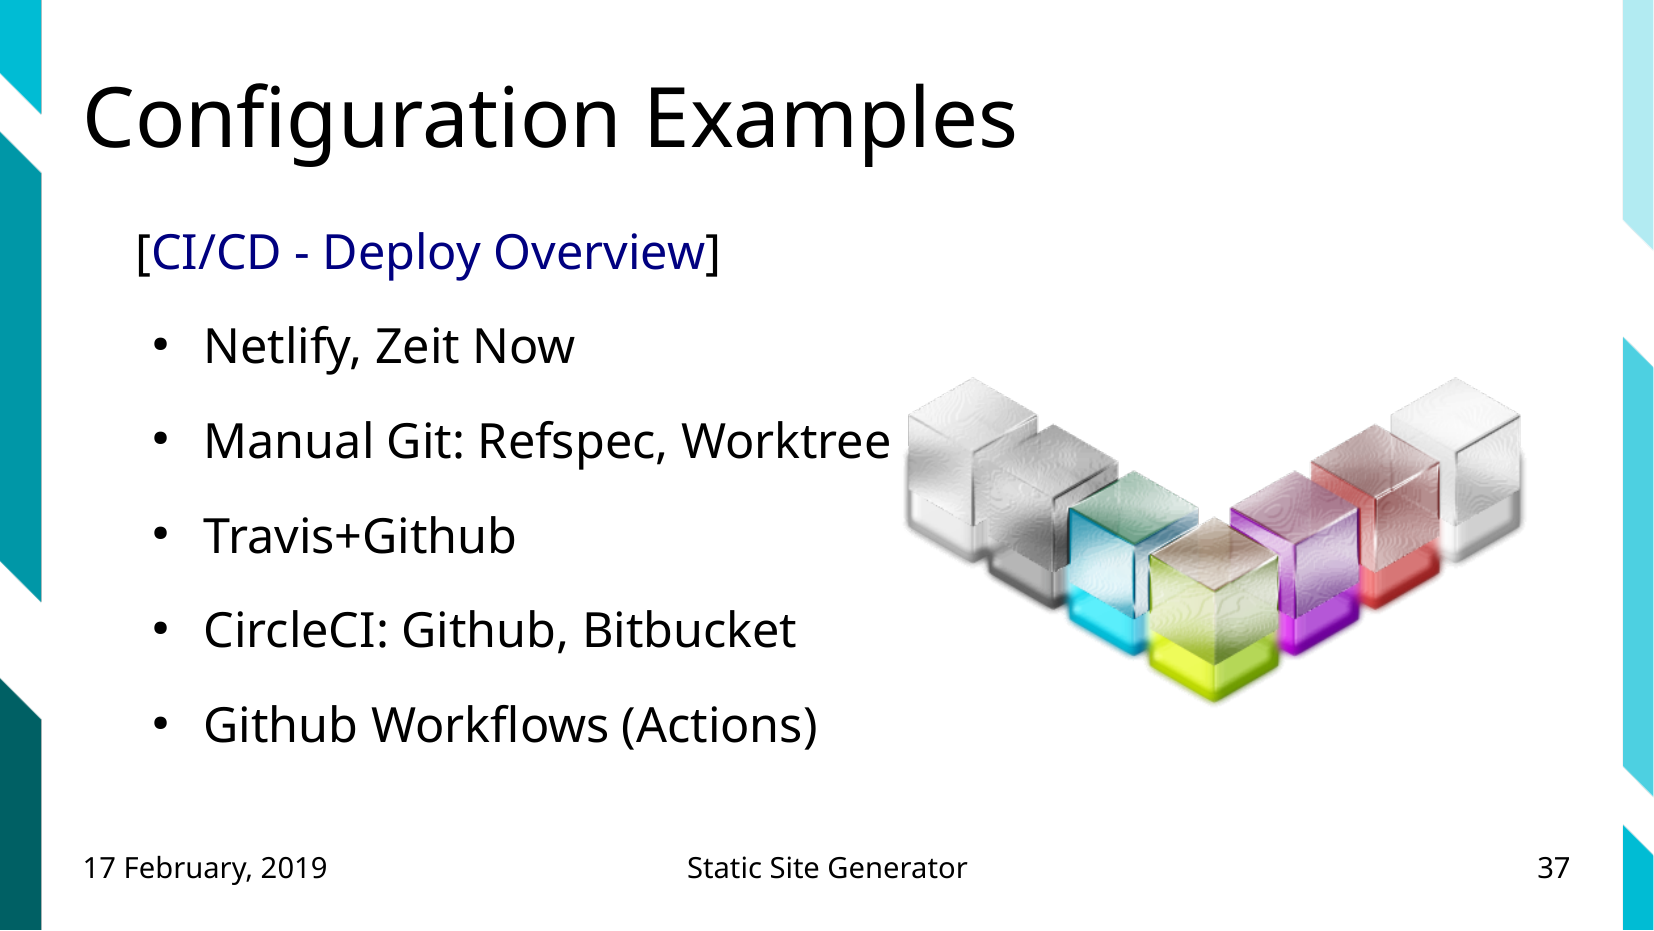

# Configuration Examples
[CI/CD - Deploy Overview]
Netlify, Zeit Now
Manual Git: Refspec, Worktree
Travis+Github
CircleCI: Github, Bitbucket
Github Workflows (Actions)
17 February, 2019
Static Site Generator
37